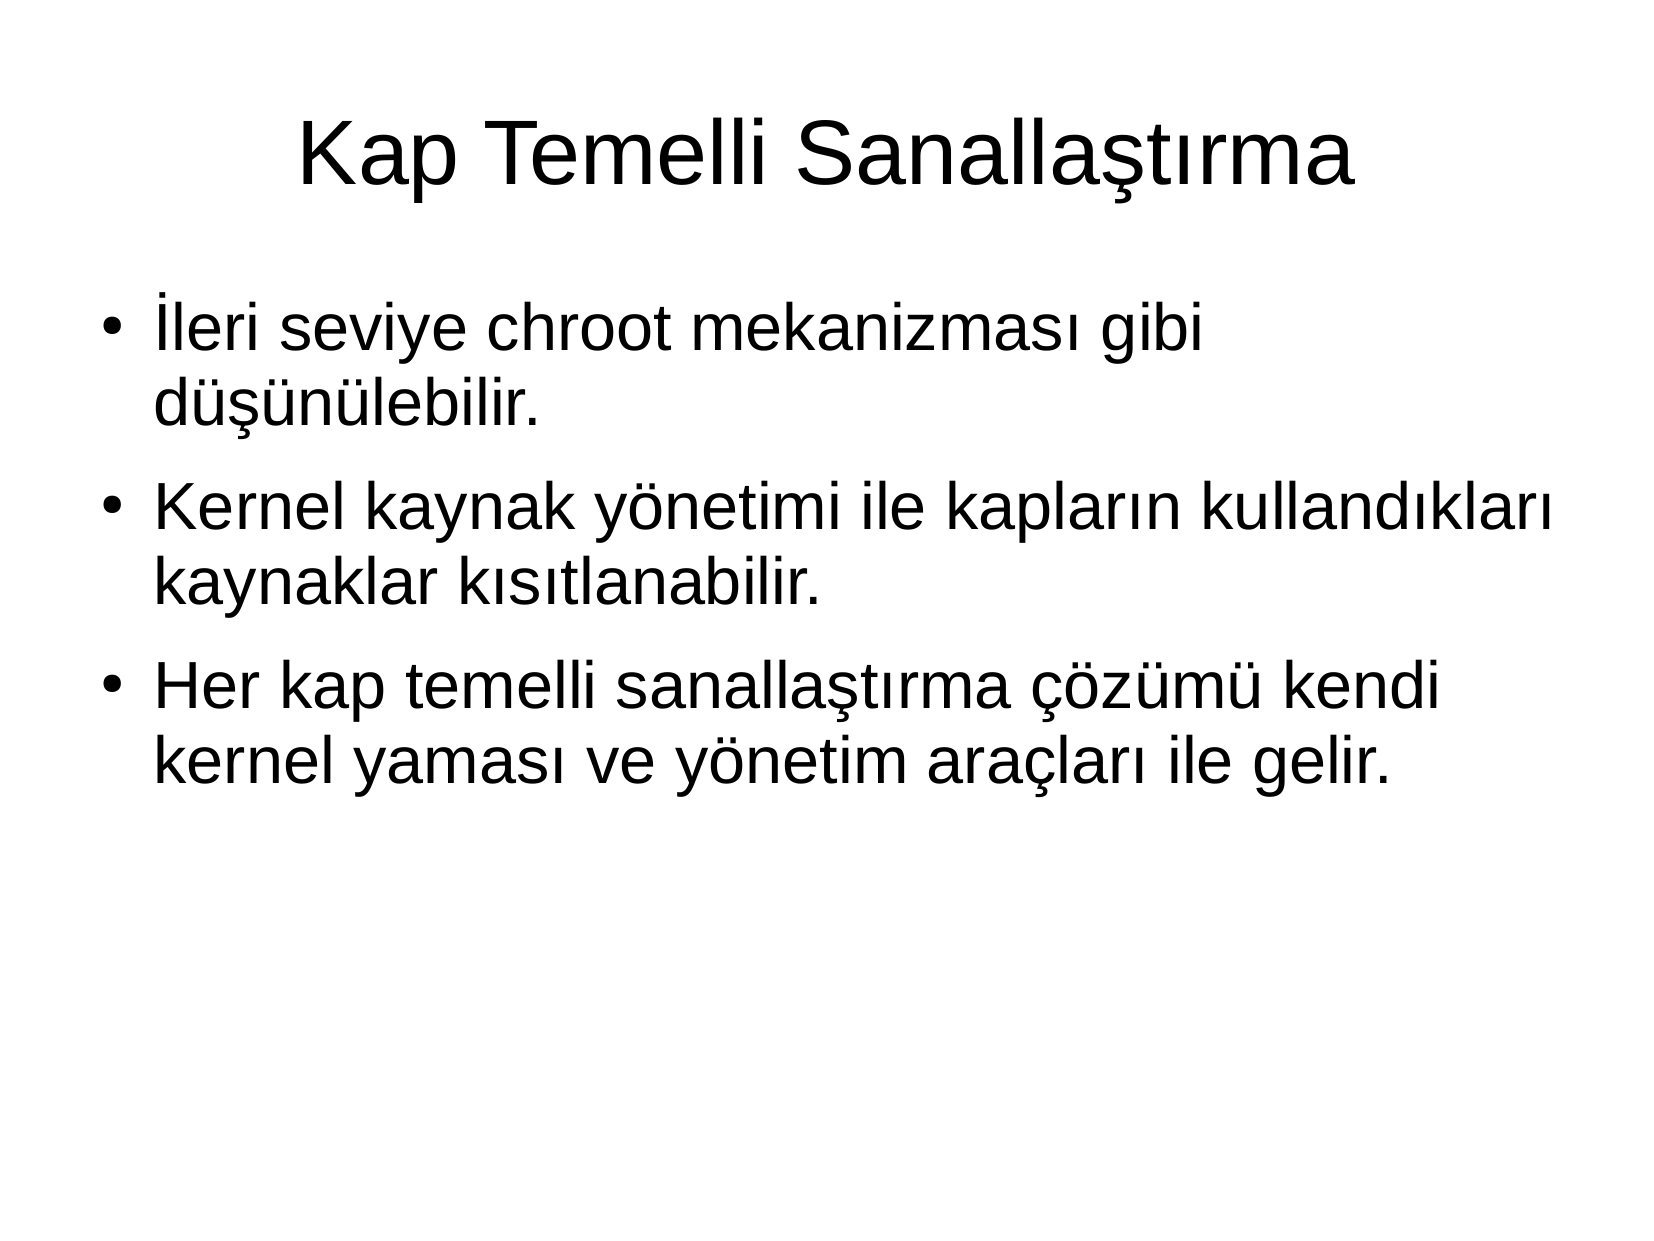

# Kap Temelli Sanallaştırma
İleri seviye chroot mekanizması gibi düşünülebilir.
Kernel kaynak yönetimi ile kapların kullandıkları kaynaklar kısıtlanabilir.
Her kap temelli sanallaştırma çözümü kendi kernel yaması ve yönetim araçları ile gelir.